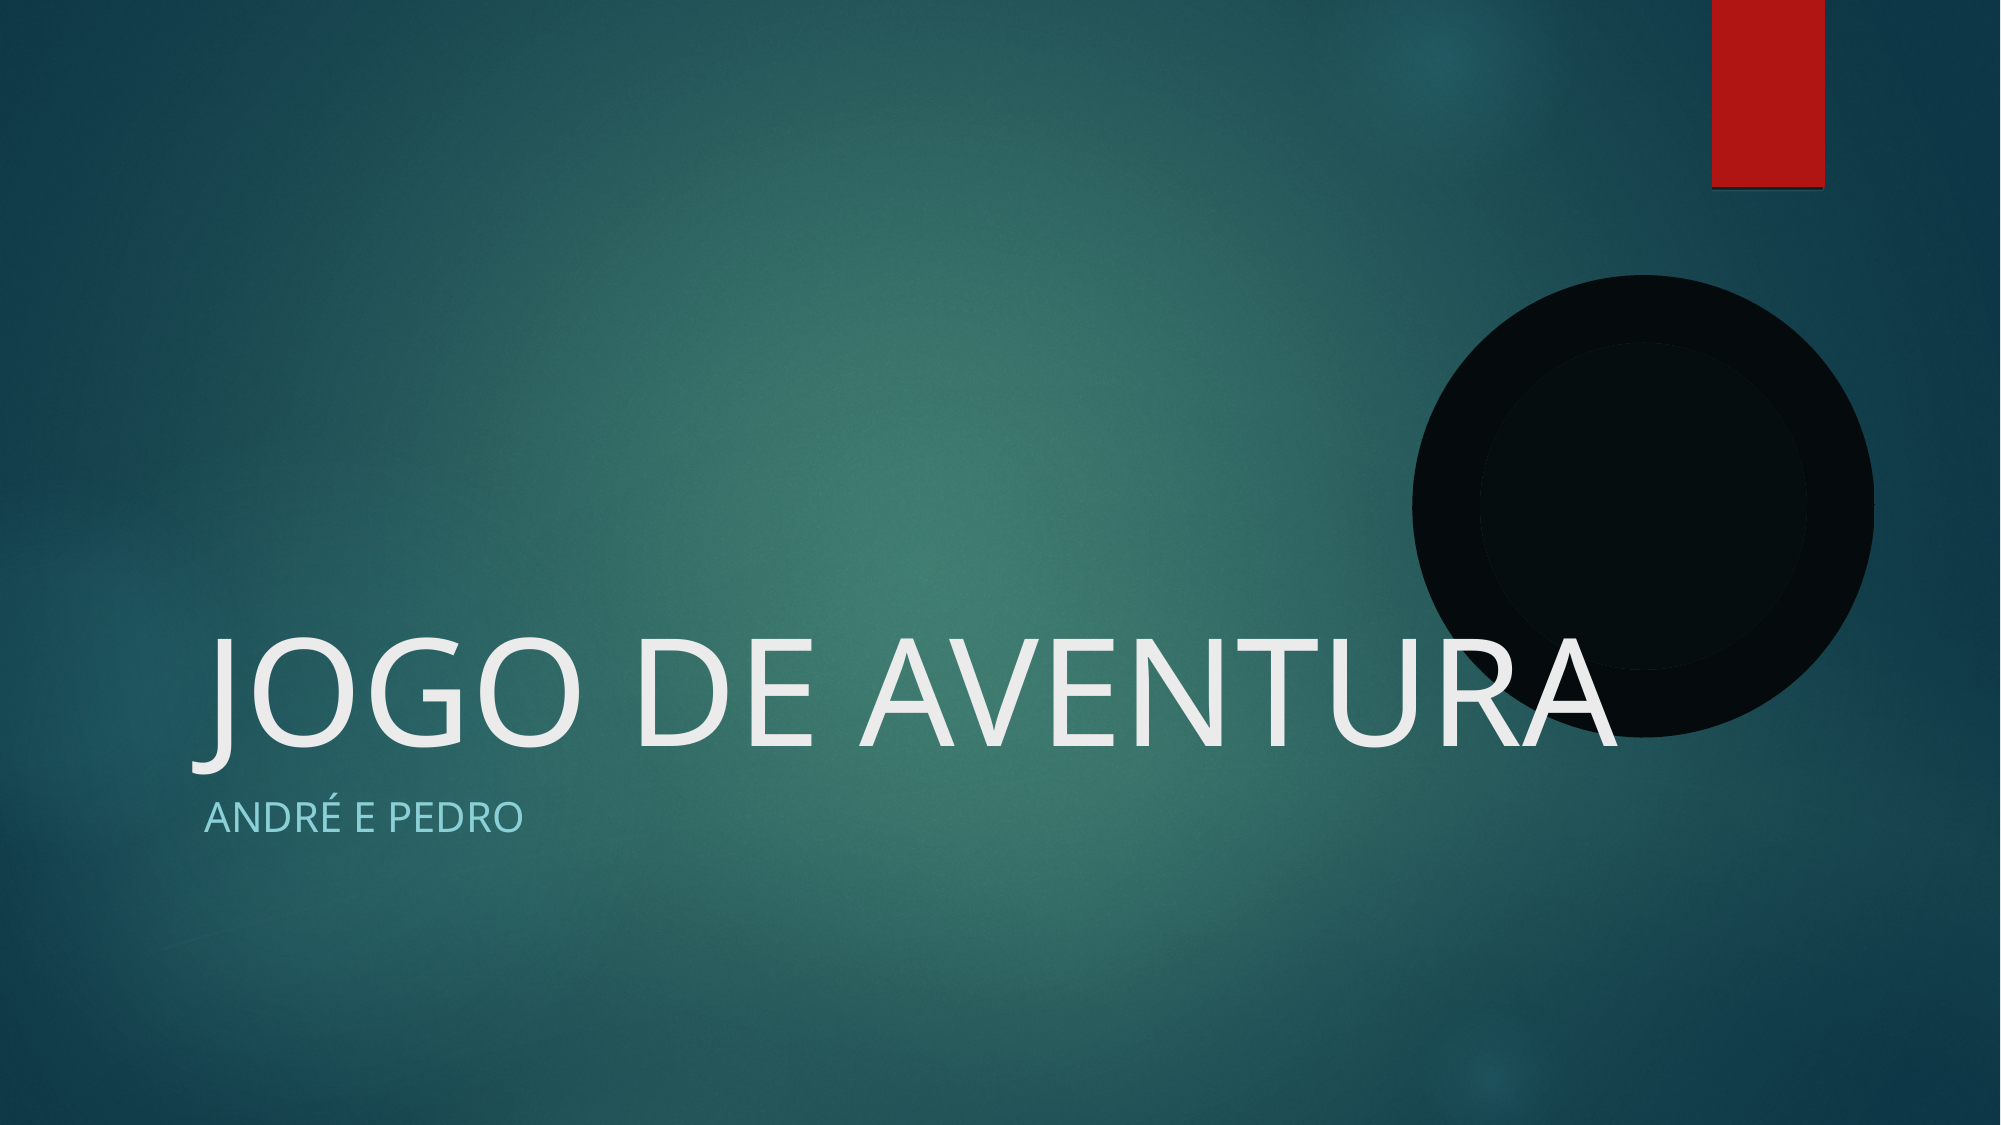

# JOGO DE AVENTURA
André e pedro